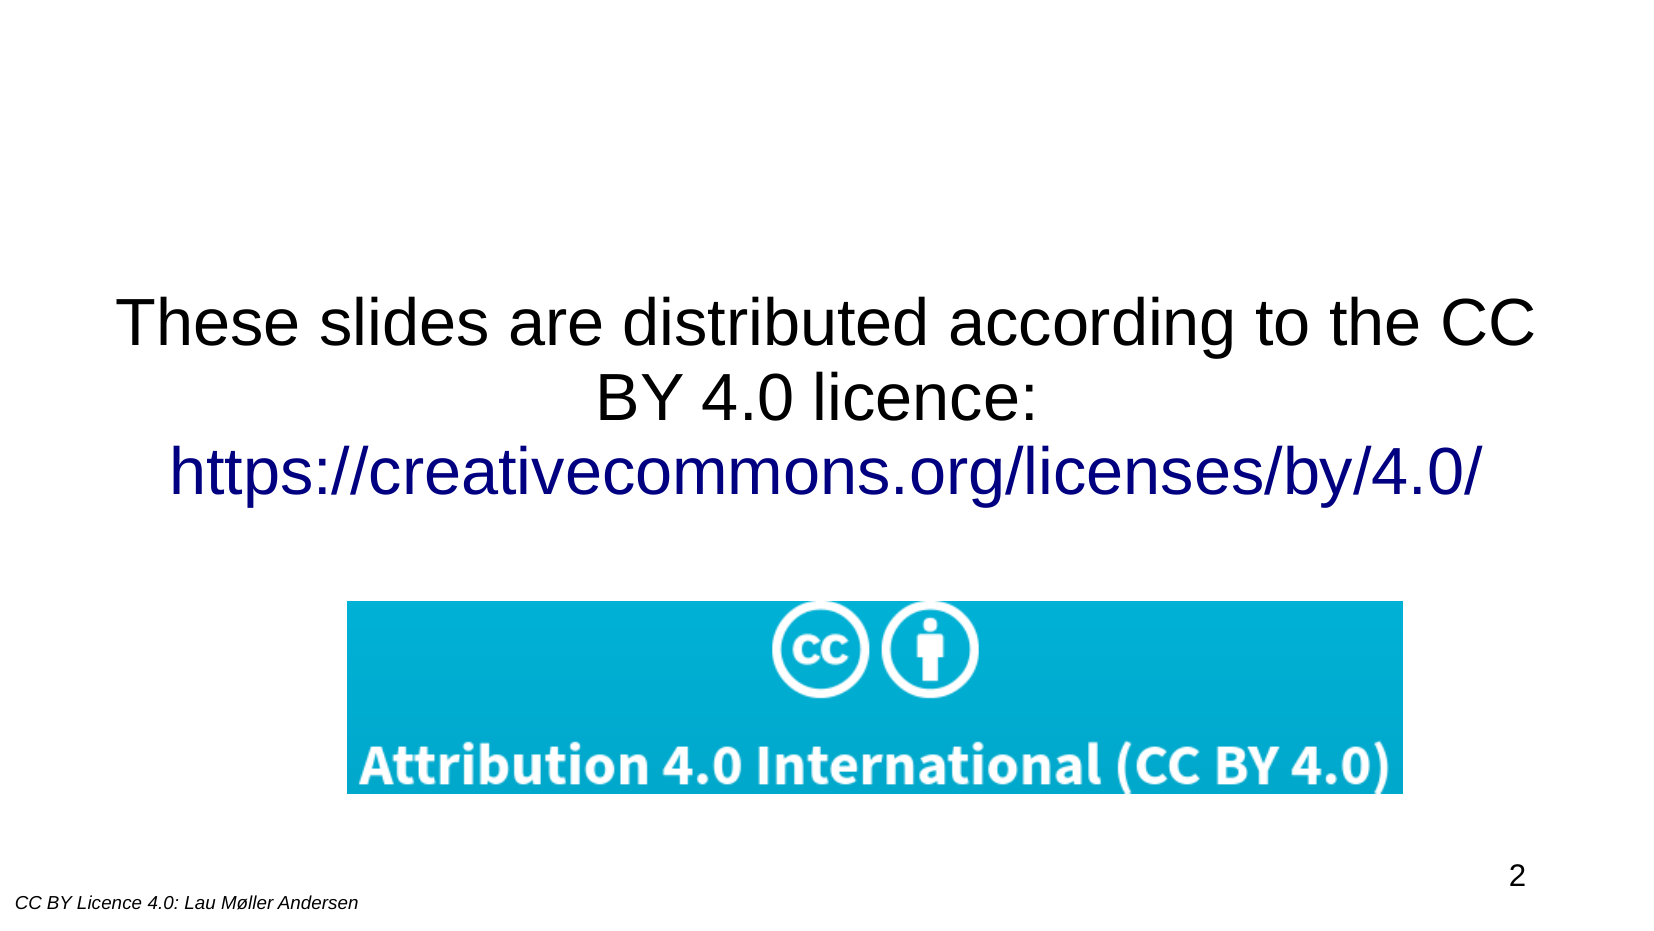

# These slides are distributed according to the CC BY 4.0 licence: https://creativecommons.org/licenses/by/4.0/
CC BY Licence 4.0: Lau Møller Andersen